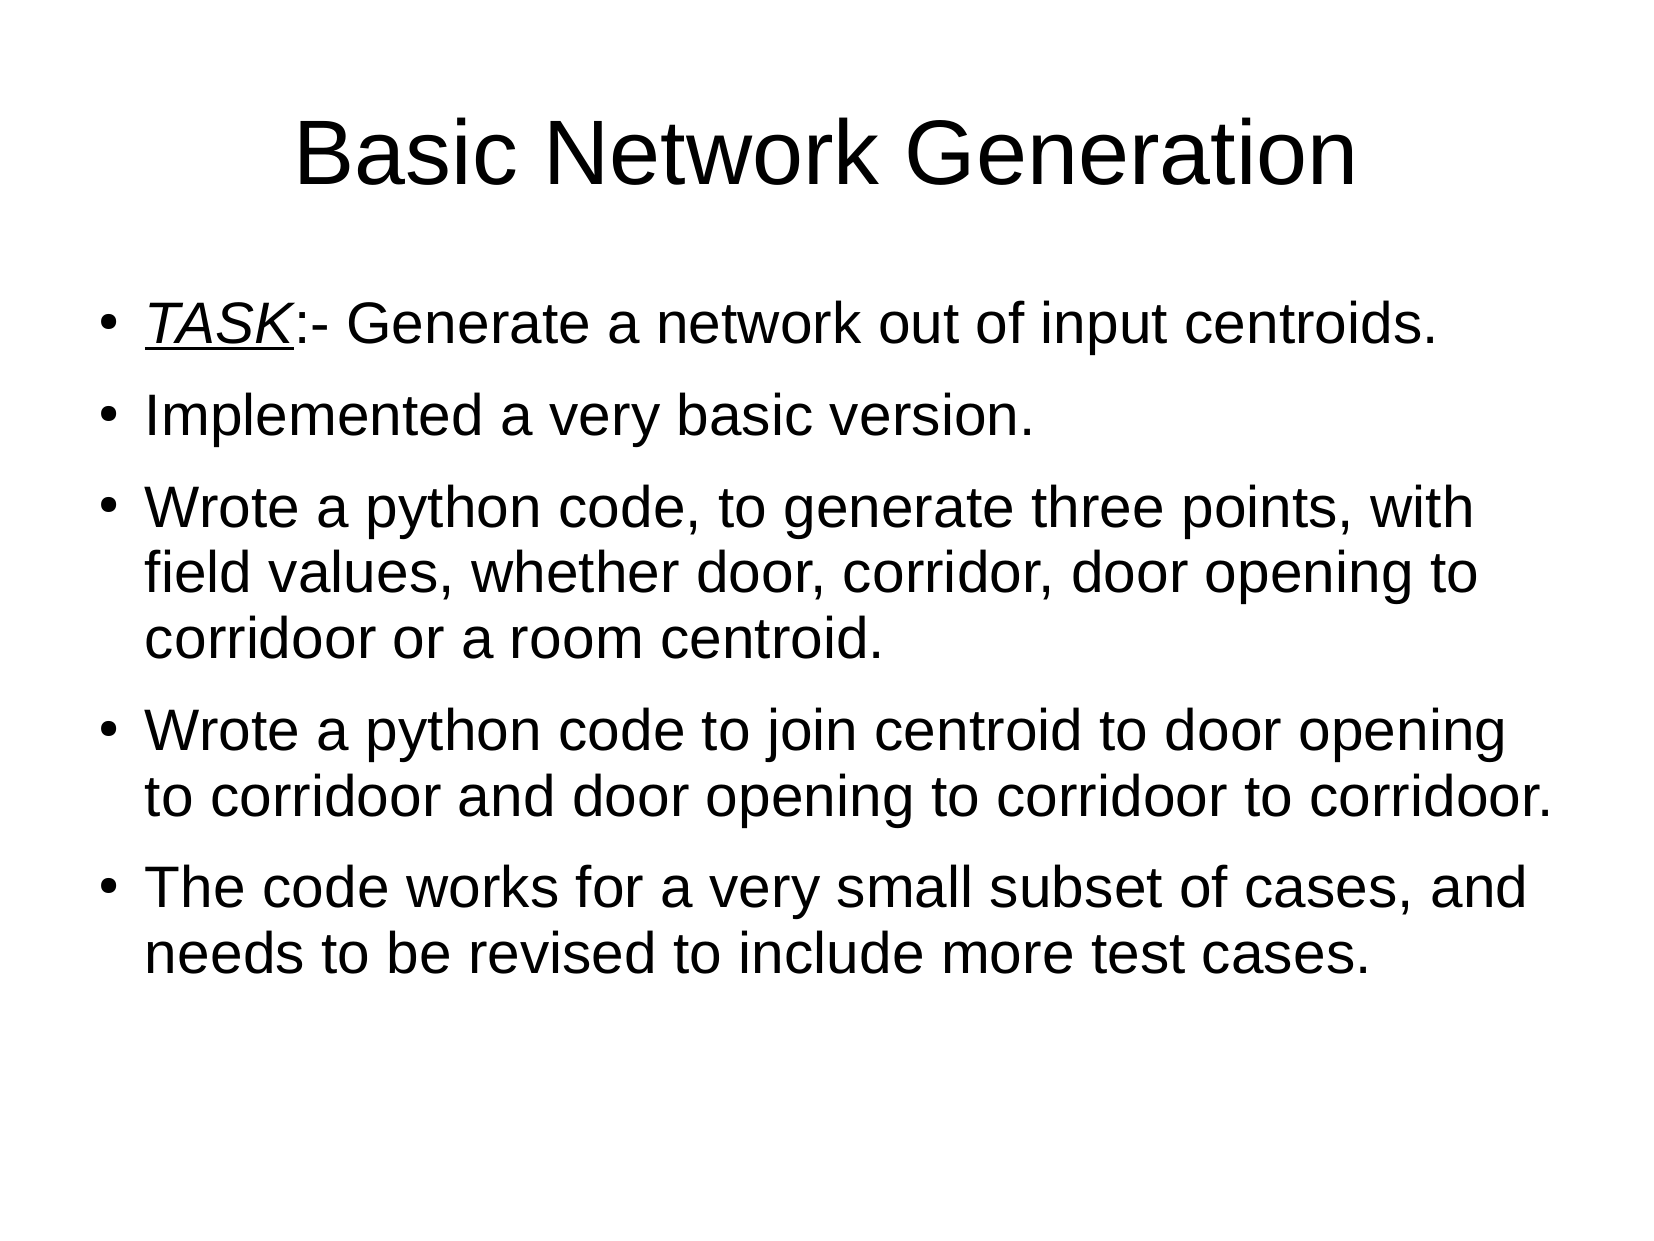

# Basic Network Generation
TASK:- Generate a network out of input centroids.
Implemented a very basic version.
Wrote a python code, to generate three points, with field values, whether door, corridor, door opening to corridoor or a room centroid.
Wrote a python code to join centroid to door opening to corridoor and door opening to corridoor to corridoor.
The code works for a very small subset of cases, and needs to be revised to include more test cases.